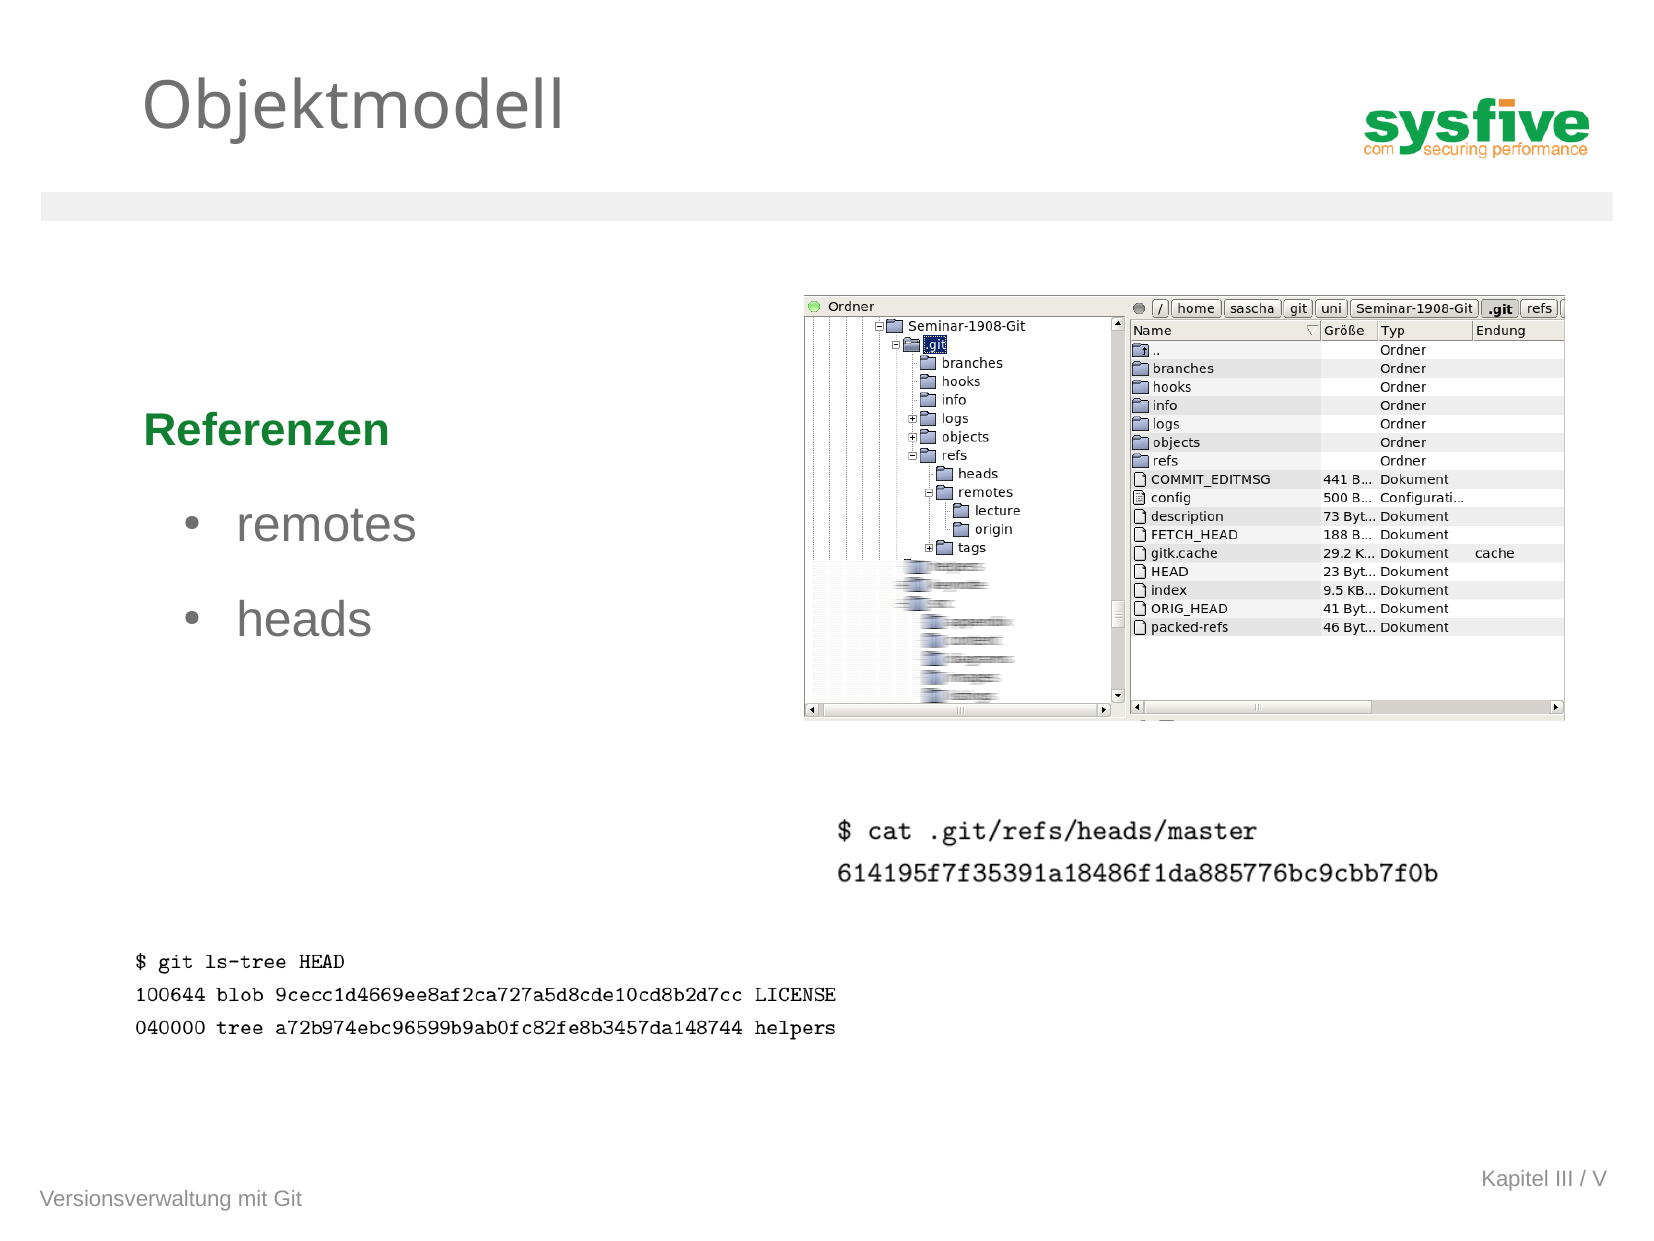

# Objektmodell
Referenzen
1
remotes
heads
Kapitel III / V
Versionsverwaltung mit Git